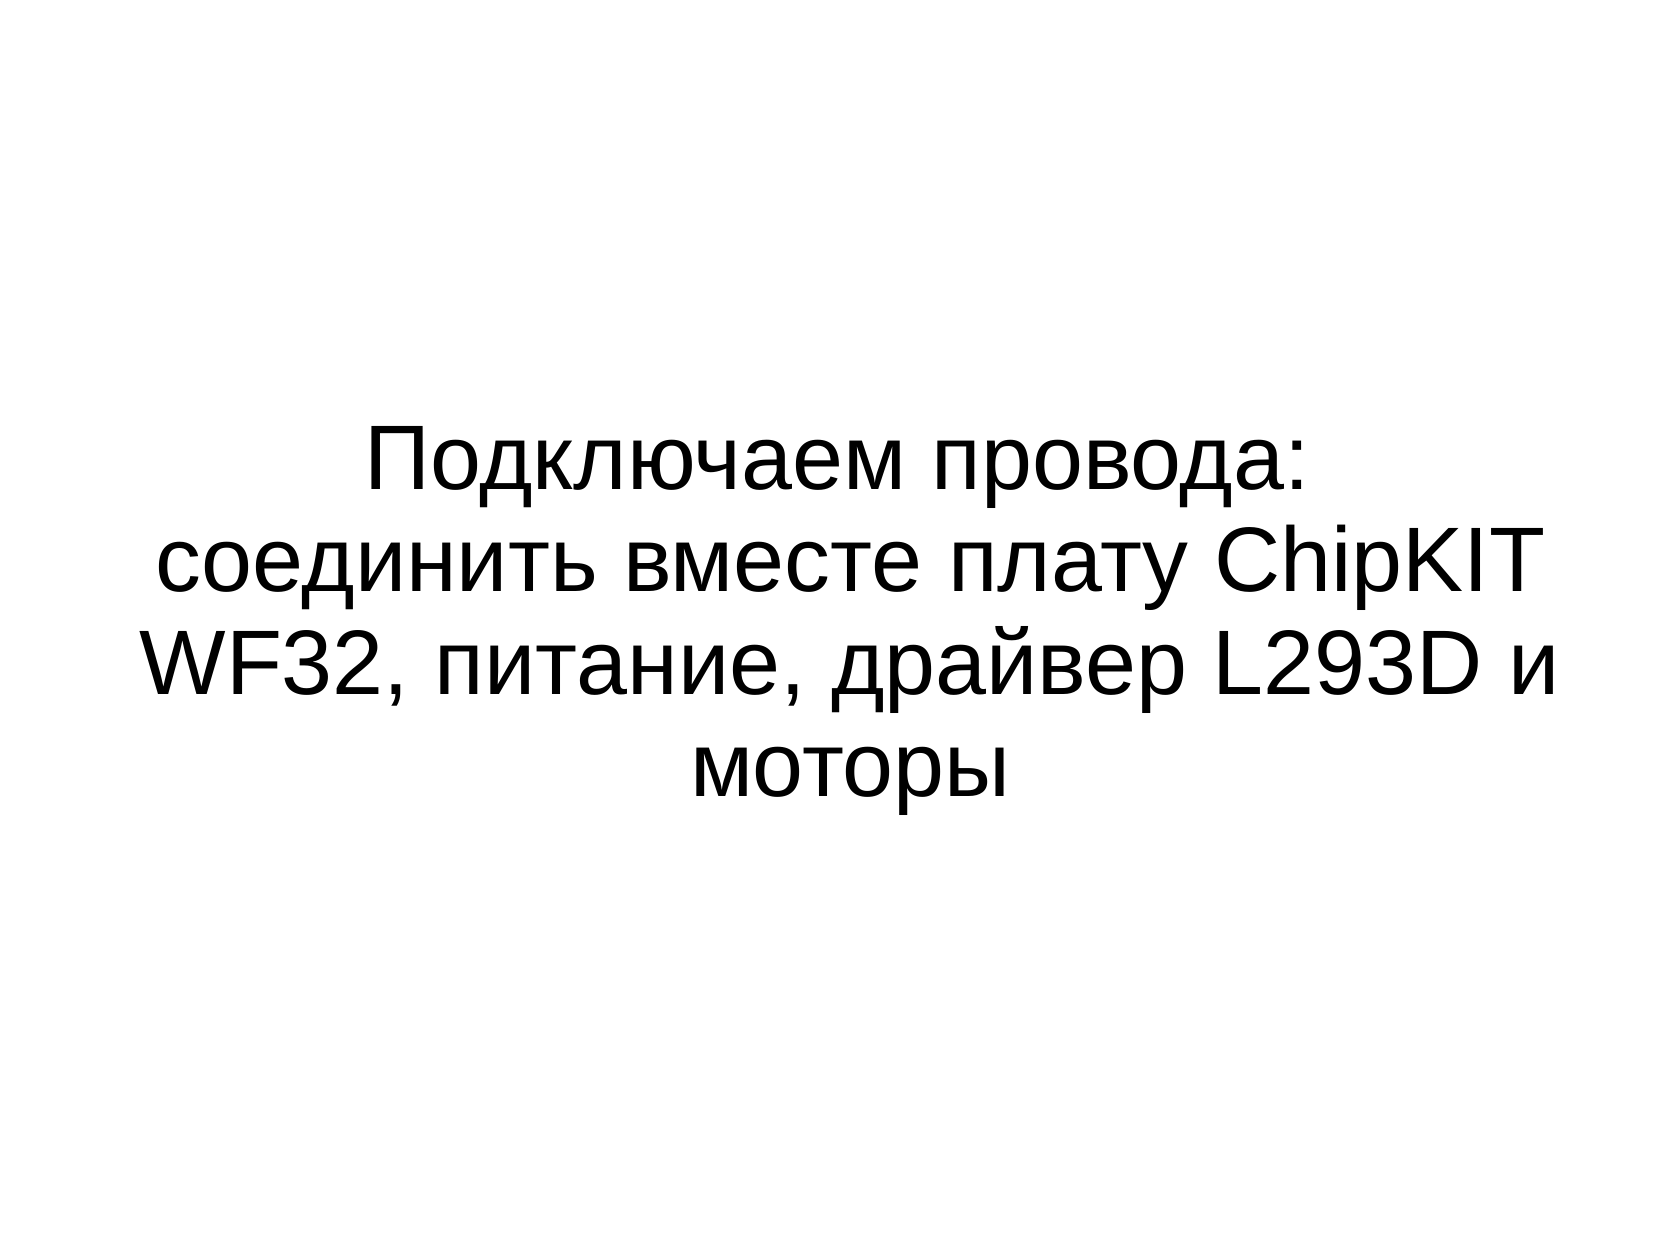

# Подключаем провода: соединить вместе плату ChipKIT WF32, питание, драйвер L293D и моторы